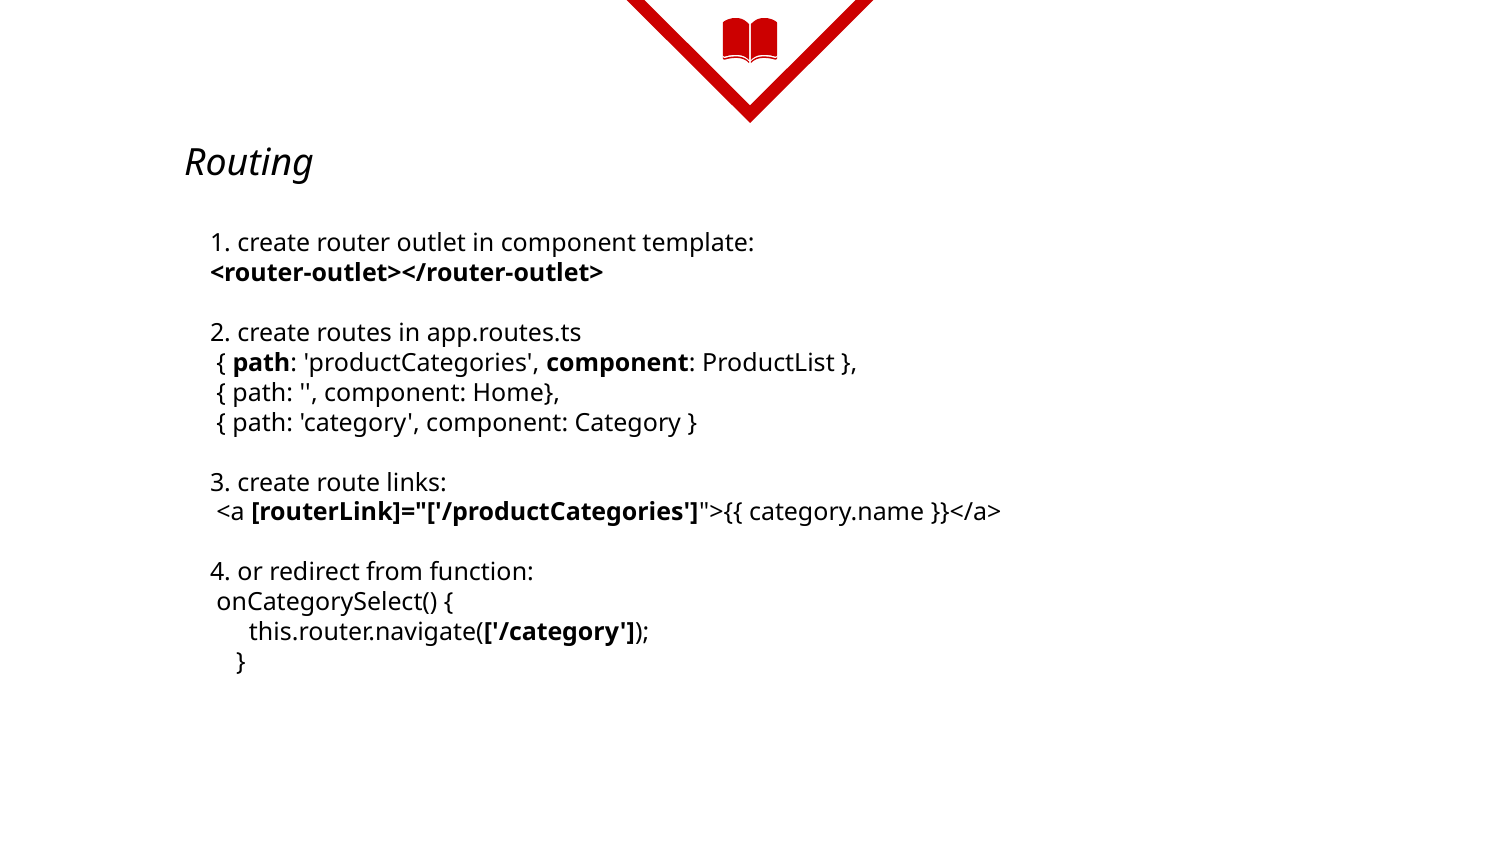

# Routing
1. create router outlet in component template:
<router-outlet></router-outlet>
2. create routes in app.routes.ts
 { path: 'productCategories', component: ProductList },
 { path: '', component: Home},
 { path: 'category', component: Category }
3. create route links:
 <a [routerLink]="['/productCategories']">{{ category.name }}</a>
4. or redirect from function:
 onCategorySelect() {
 this.router.navigate(['/category']);
 }